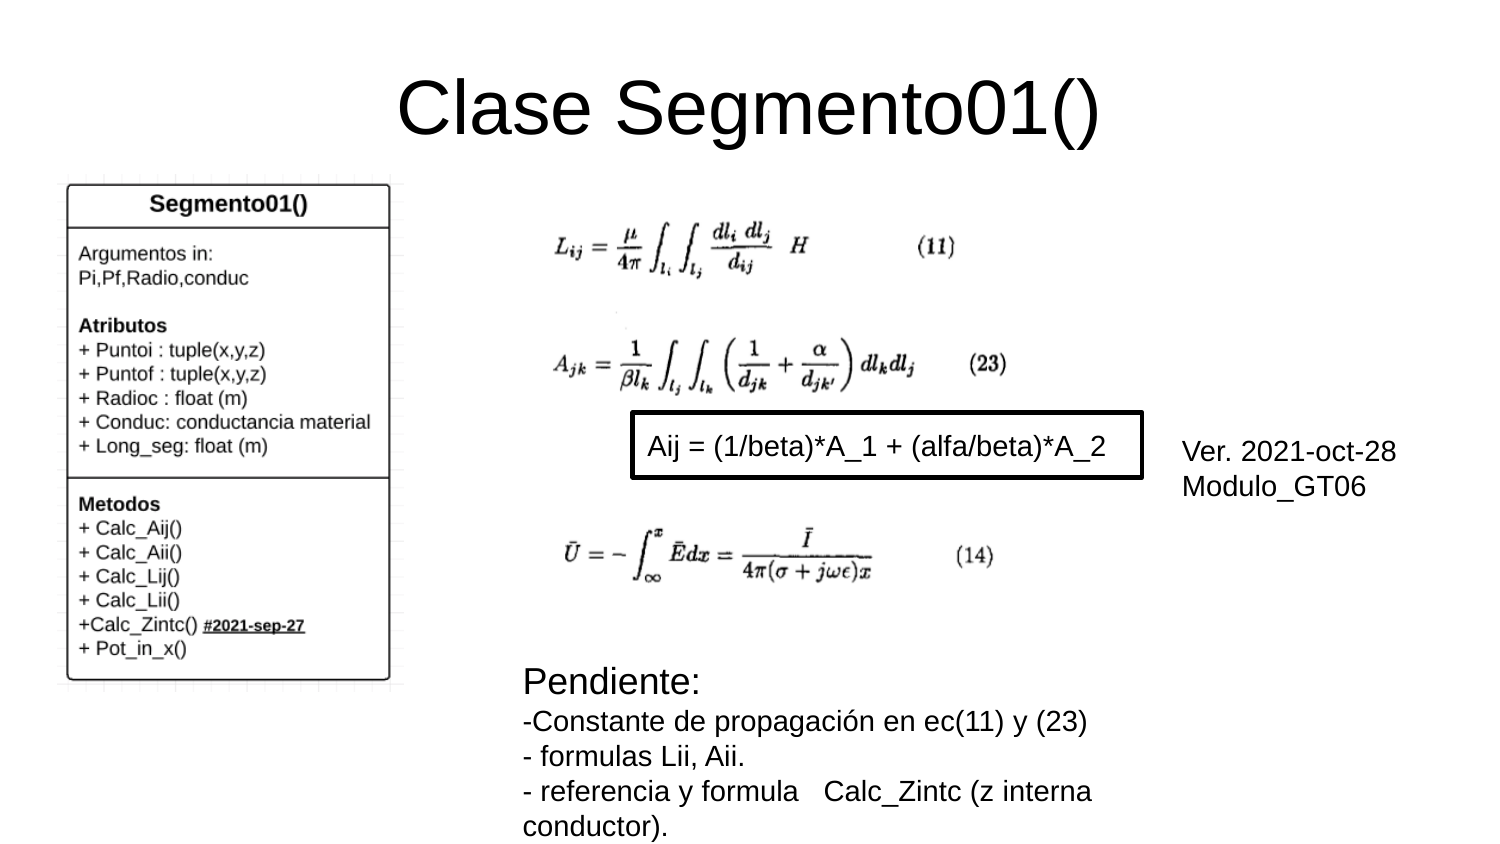

Clase Segmento01()
Aij = (1/beta)*A_1 + (alfa/beta)*A_2
Ver. 2021-oct-28
Modulo_GT06
Pendiente:
-Constante de propagación en ec(11) y (23)
- formulas Lii, Aii.
- referencia y formula Calc_Zintc (z interna conductor).